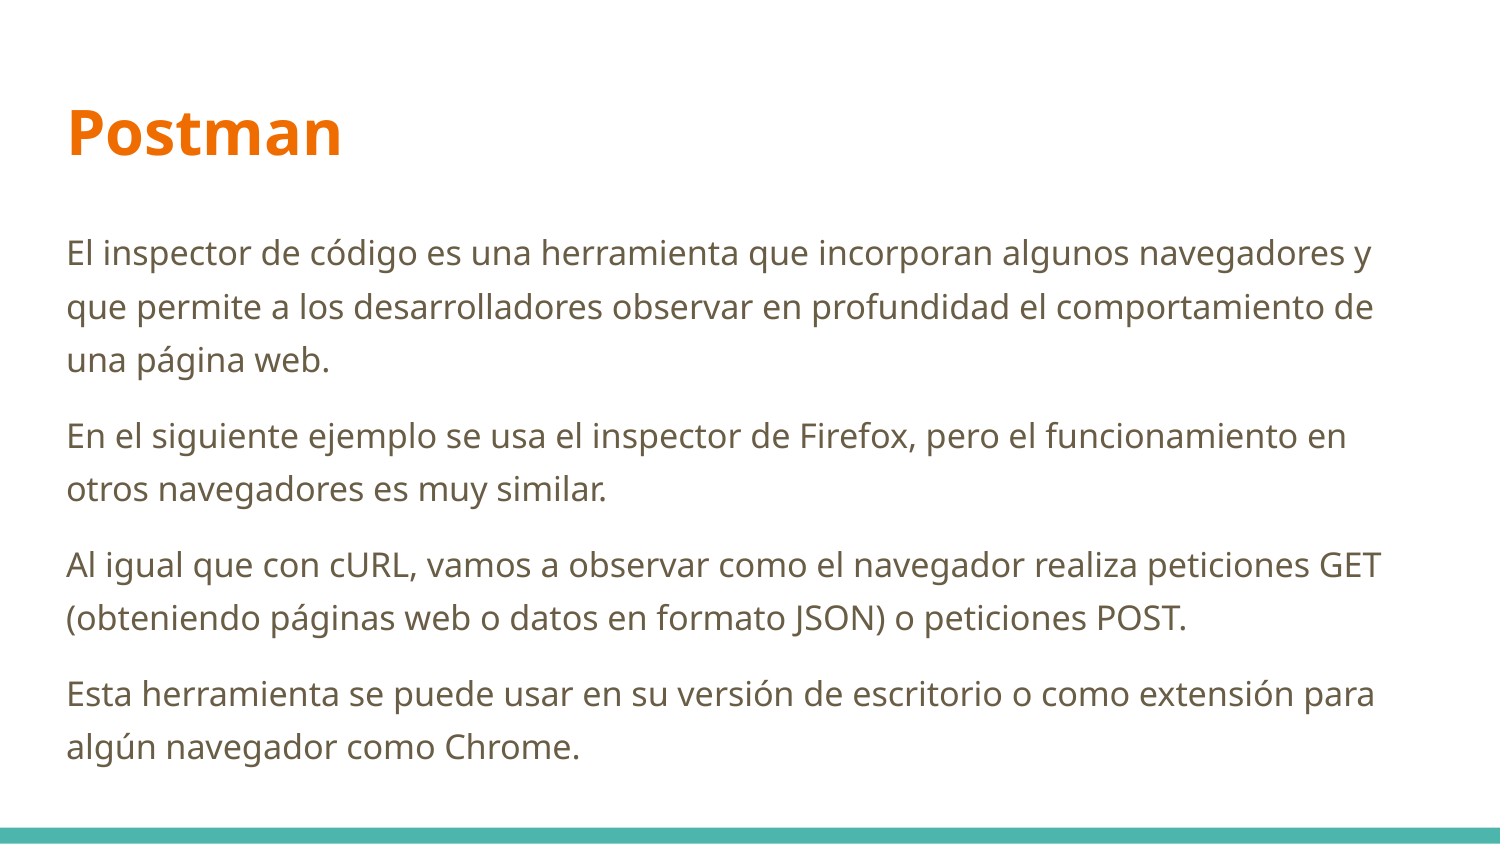

# Postman
El inspector de código es una herramienta que incorporan algunos navegadores y que permite a los desarrolladores observar en profundidad el comportamiento de una página web.
En el siguiente ejemplo se usa el inspector de Firefox, pero el funcionamiento en otros navegadores es muy similar.
Al igual que con cURL, vamos a observar como el navegador realiza peticiones GET (obteniendo páginas web o datos en formato JSON) o peticiones POST.
Esta herramienta se puede usar en su versión de escritorio o como extensión para algún navegador como Chrome.